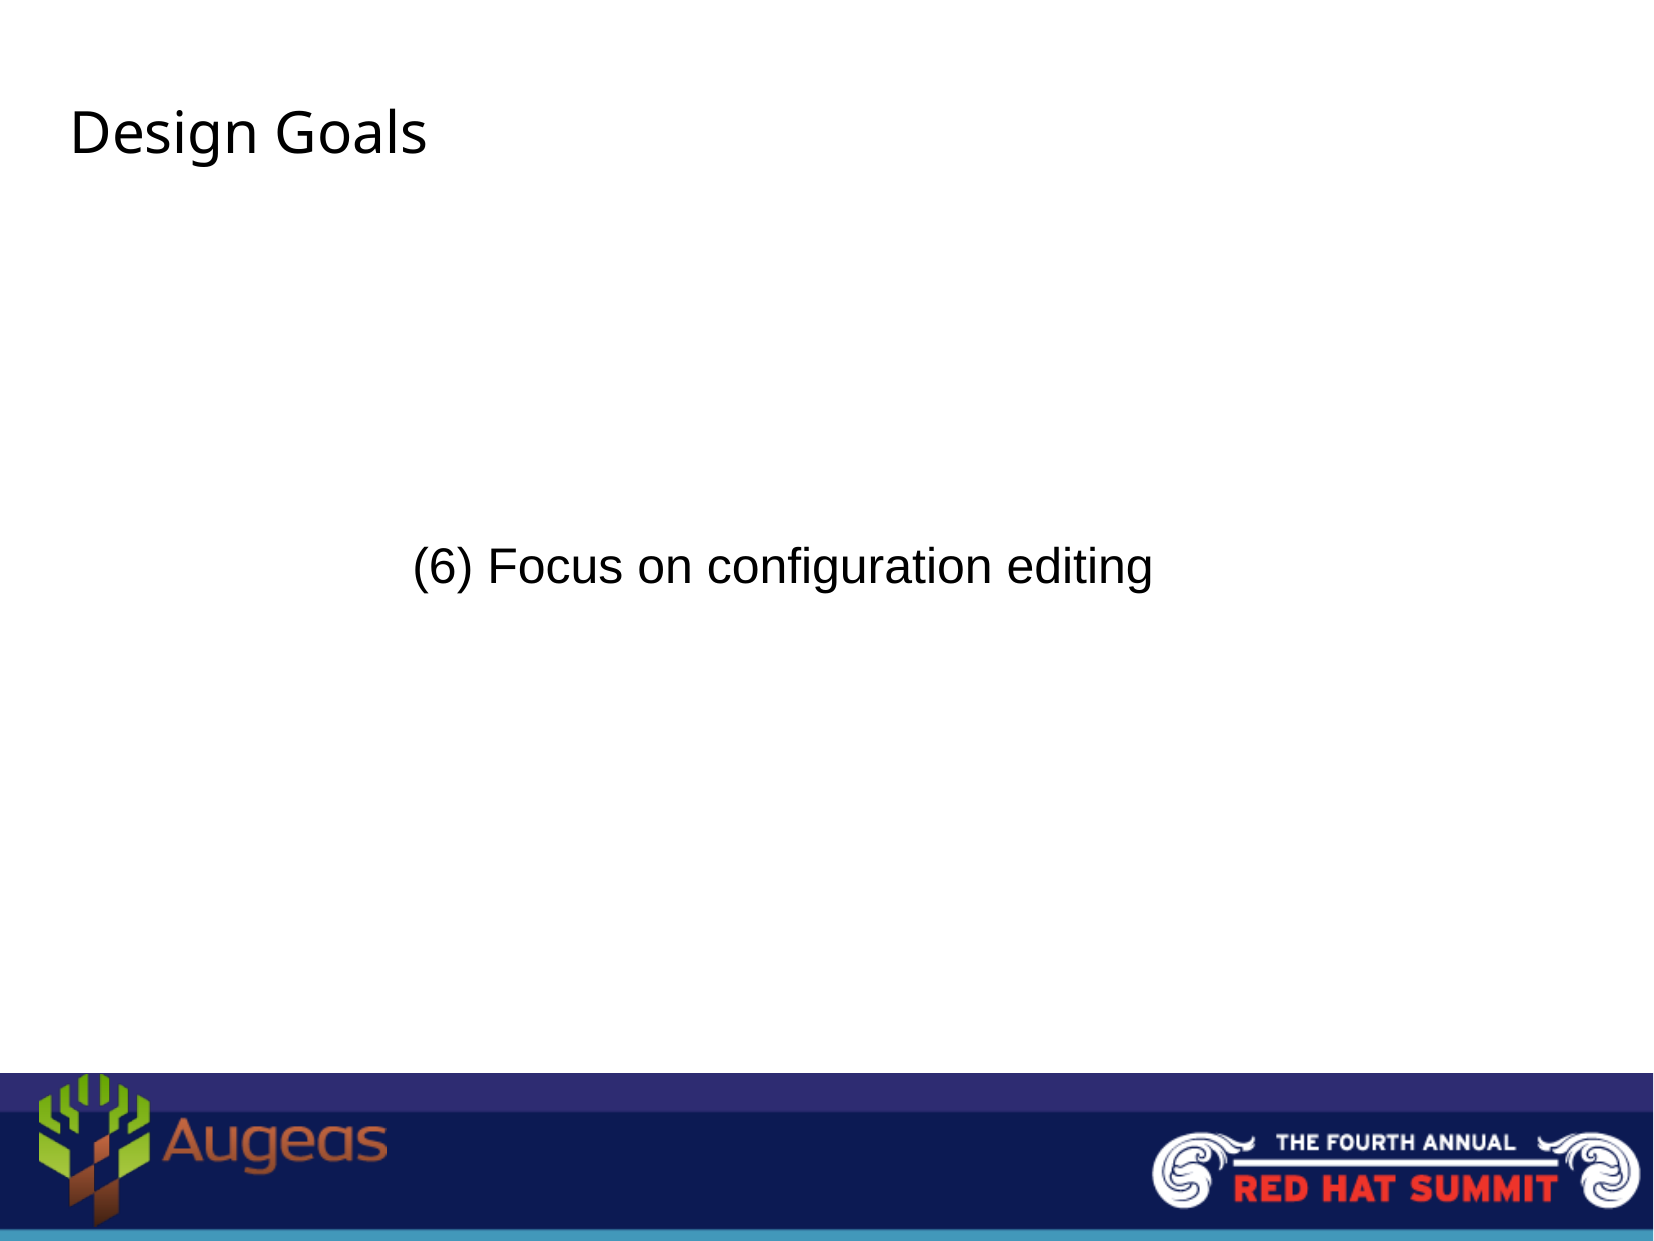

# Design Goals
(6) Focus on configuration editing